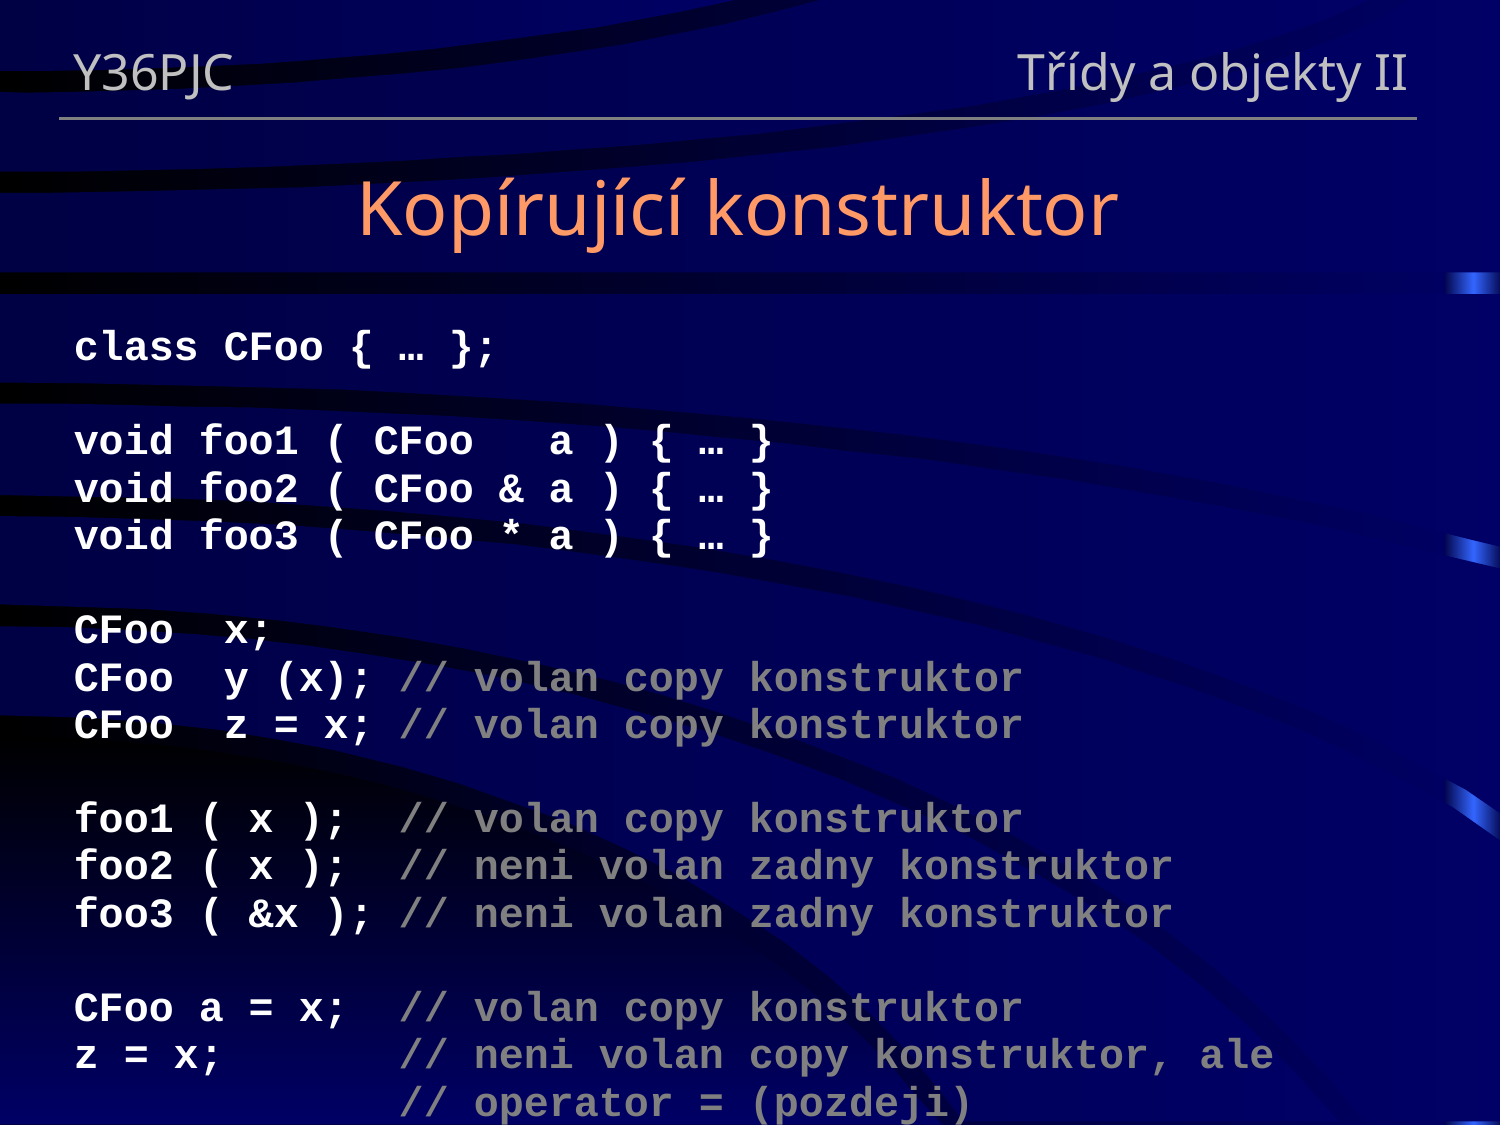

Y36PJC
Třídy a objekty II
Kopírující konstruktor
class CFoo { … };
void foo1 ( CFoo a ) { … }
void foo2 ( CFoo & a ) { … }
void foo3 ( CFoo * a ) { … }
CFoo x;
CFoo y (x); // volan copy konstruktor
CFoo z = x; // volan copy konstruktor
foo1 ( x ); // volan copy konstruktor
foo2 ( x ); // neni volan zadny konstruktor
foo3 ( &x ); // neni volan zadny konstruktor
CFoo a = x; // volan copy konstruktor
z = x; // neni volan copy konstruktor, ale
 // operator = (pozdeji)